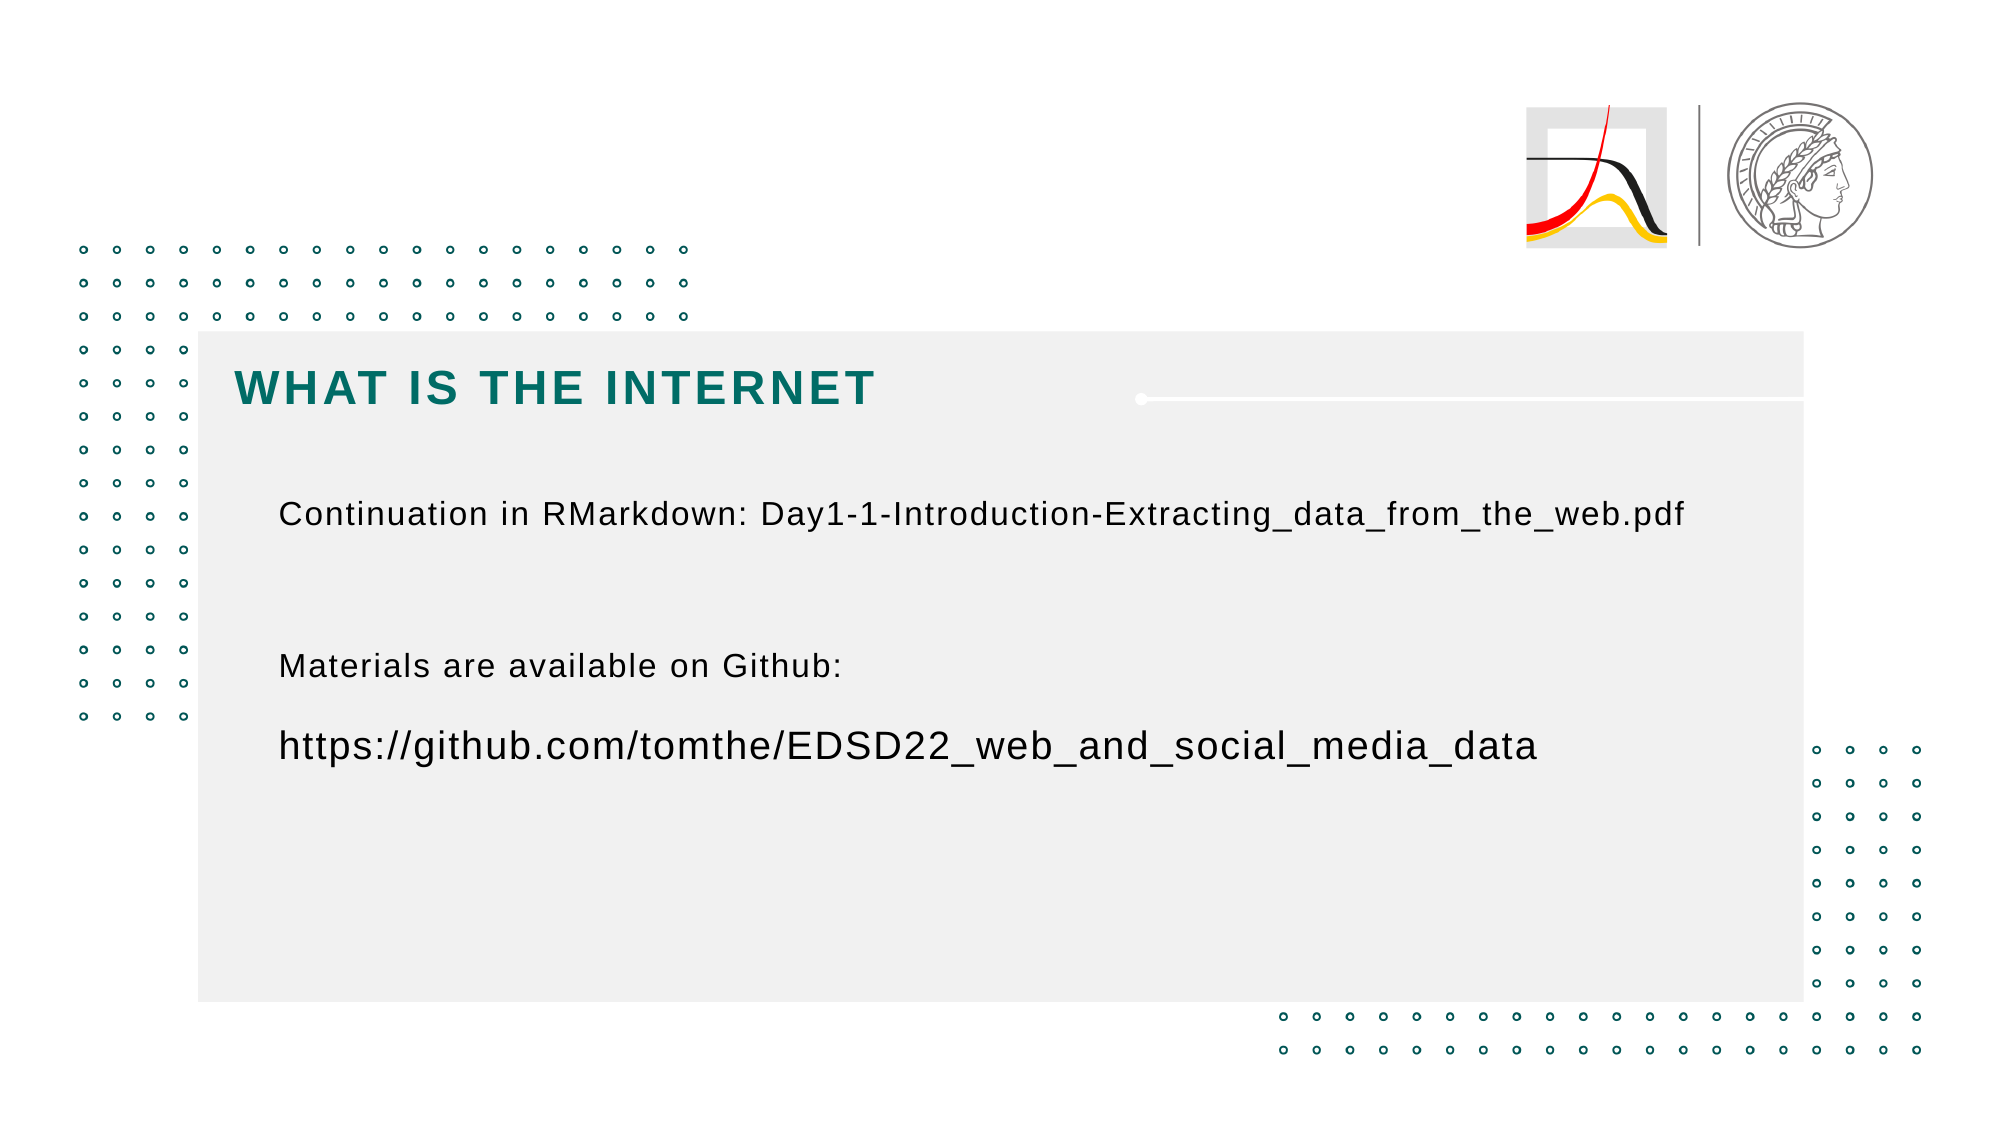

# What is the Internet
Continuation in RMarkdown: Day1-1-Introduction-Extracting_data_from_the_web.pdf
Materials are available on Github:
https://github.com/tomthe/EDSD22_web_and_social_media_data